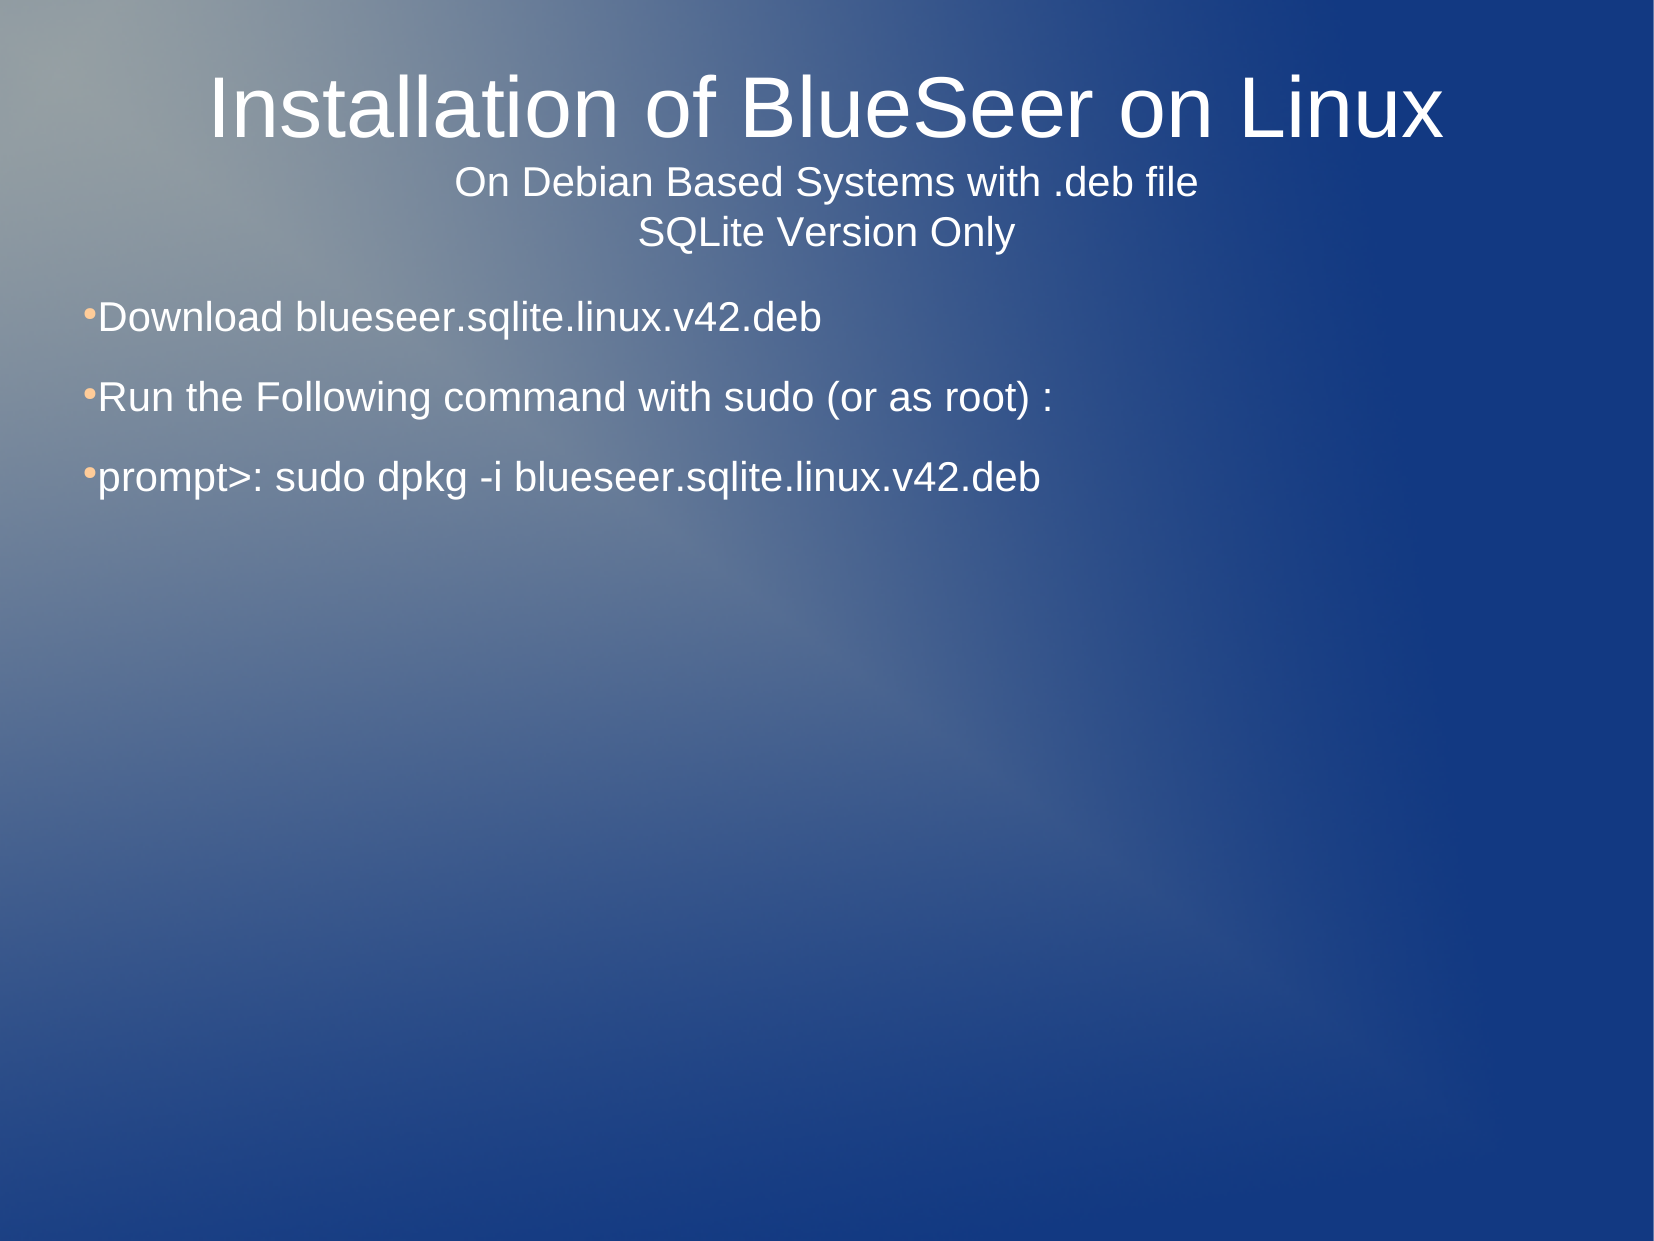

# Installation of BlueSeer on Linux On Debian Based Systems with .deb file SQLite Version Only
Download blueseer.sqlite.linux.v42.deb
Run the Following command with sudo (or as root) :
prompt>: sudo dpkg -i blueseer.sqlite.linux.v42.deb